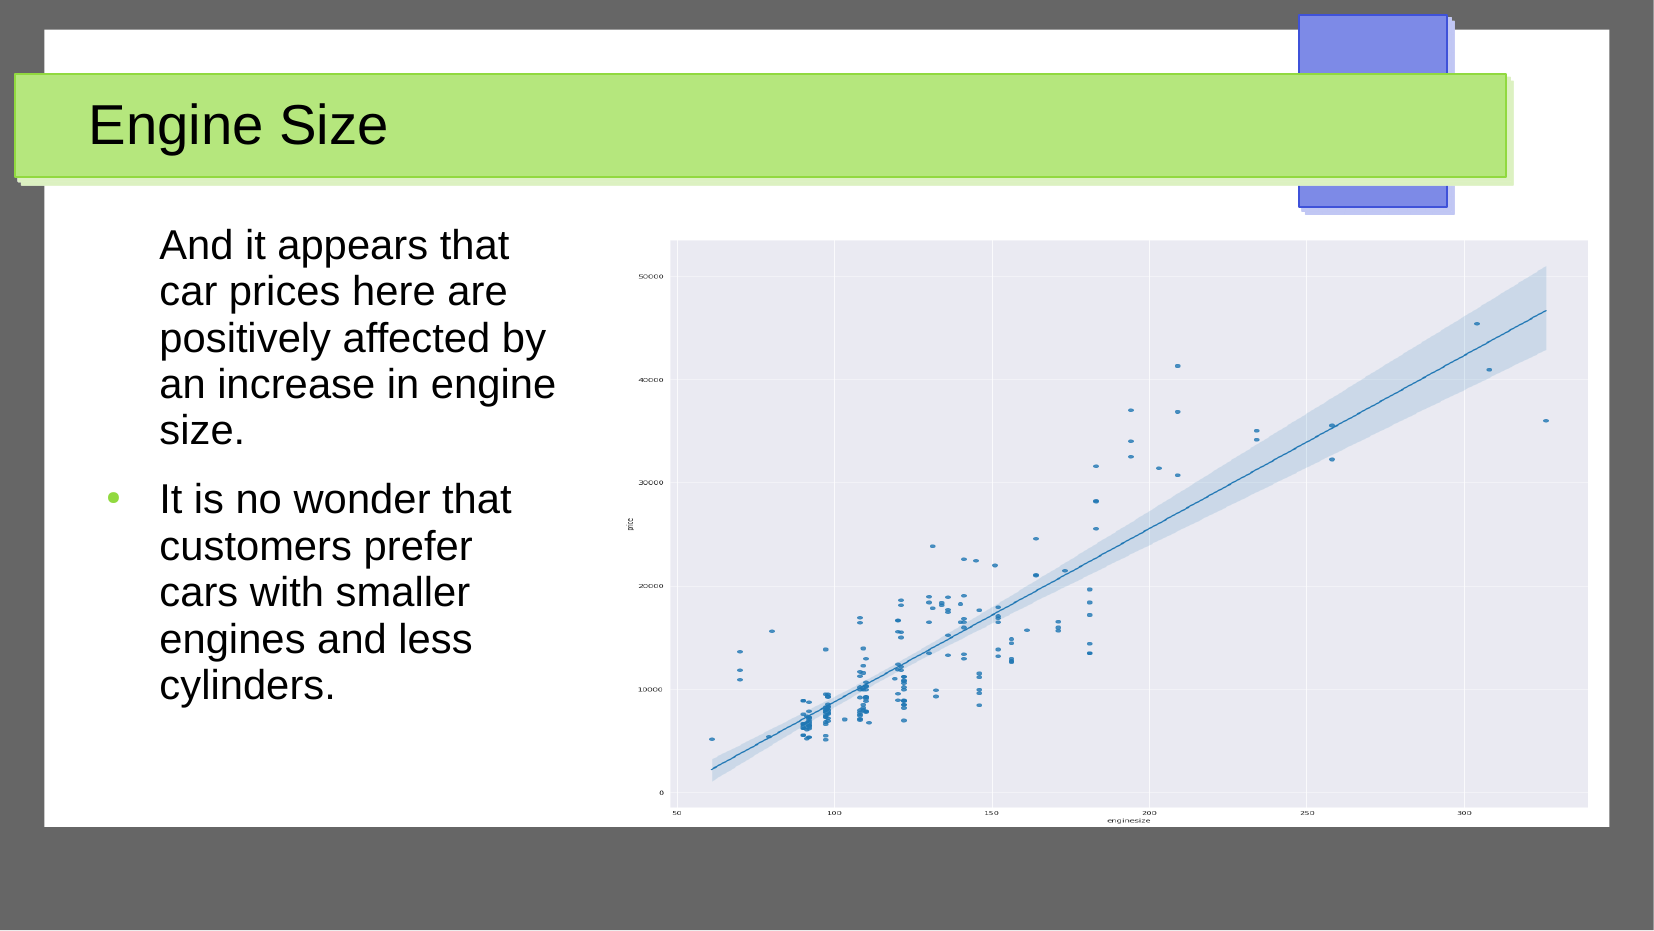

# Engine Size
And it appears that car prices here are positively affected by an increase in engine size.
It is no wonder that customers prefer cars with smaller engines and less cylinders.